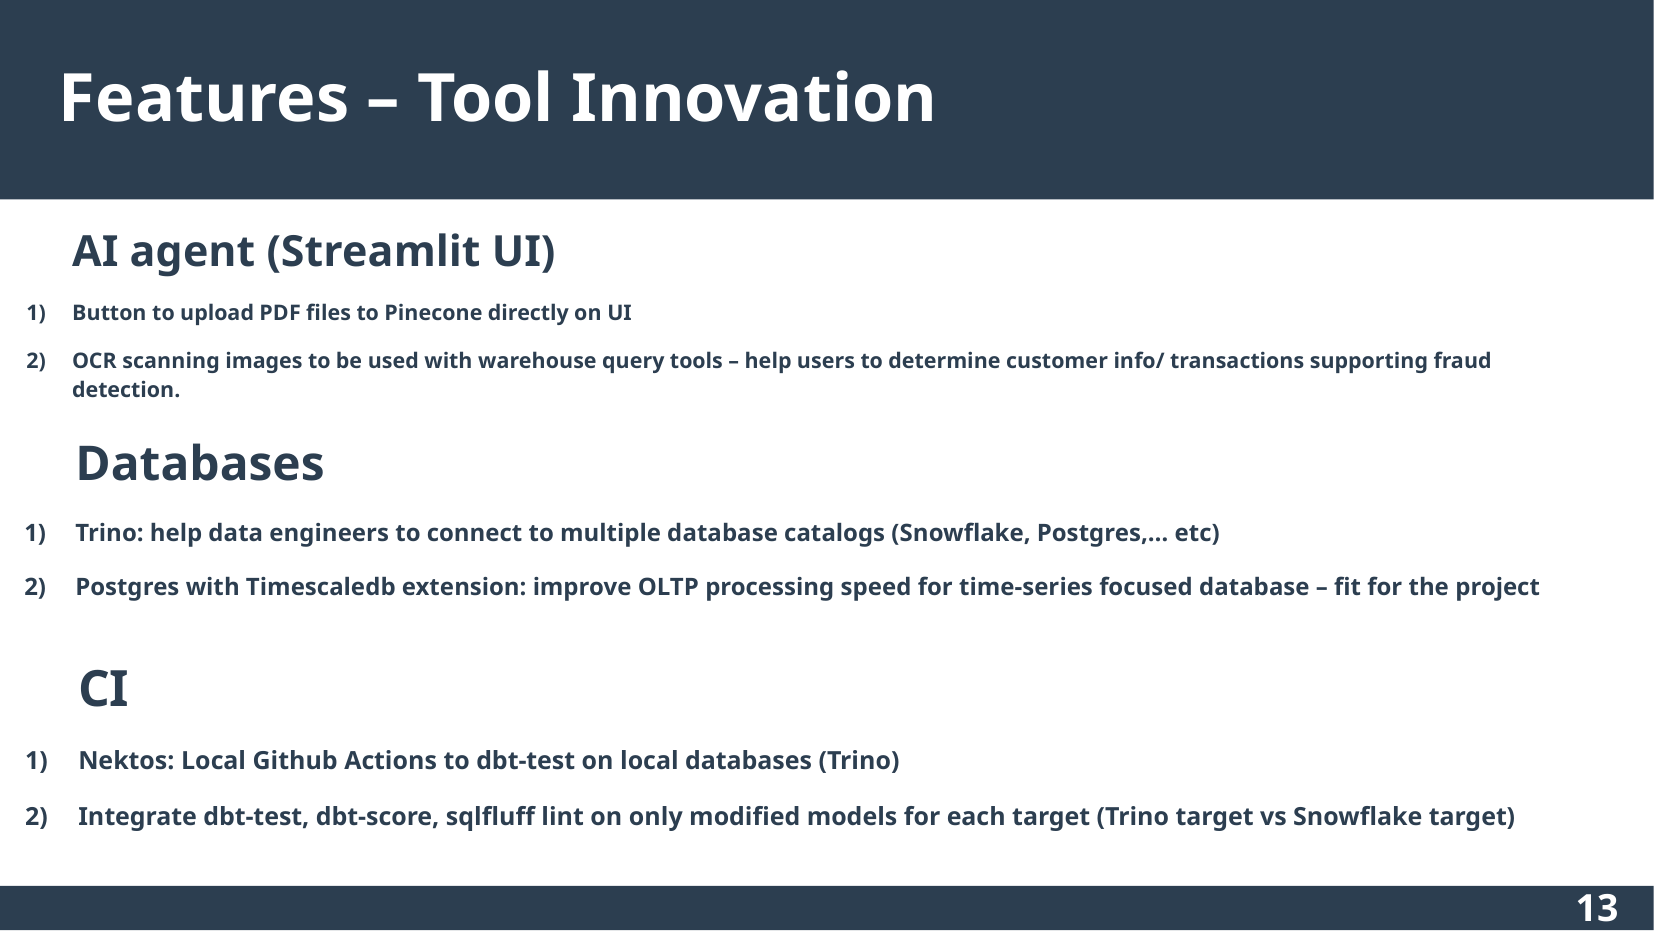

# Features – Tool Innovation
AI agent (Streamlit UI)
Button to upload PDF files to Pinecone directly on UI
OCR scanning images to be used with warehouse query tools – help users to determine customer info/ transactions supporting fraud detection.
Databases
Trino: help data engineers to connect to multiple database catalogs (Snowflake, Postgres,… etc)
Postgres with Timescaledb extension: improve OLTP processing speed for time-series focused database – fit for the project
CI
Nektos: Local Github Actions to dbt-test on local databases (Trino)
Integrate dbt-test, dbt-score, sqlfluff lint on only modified models for each target (Trino target vs Snowflake target)
13